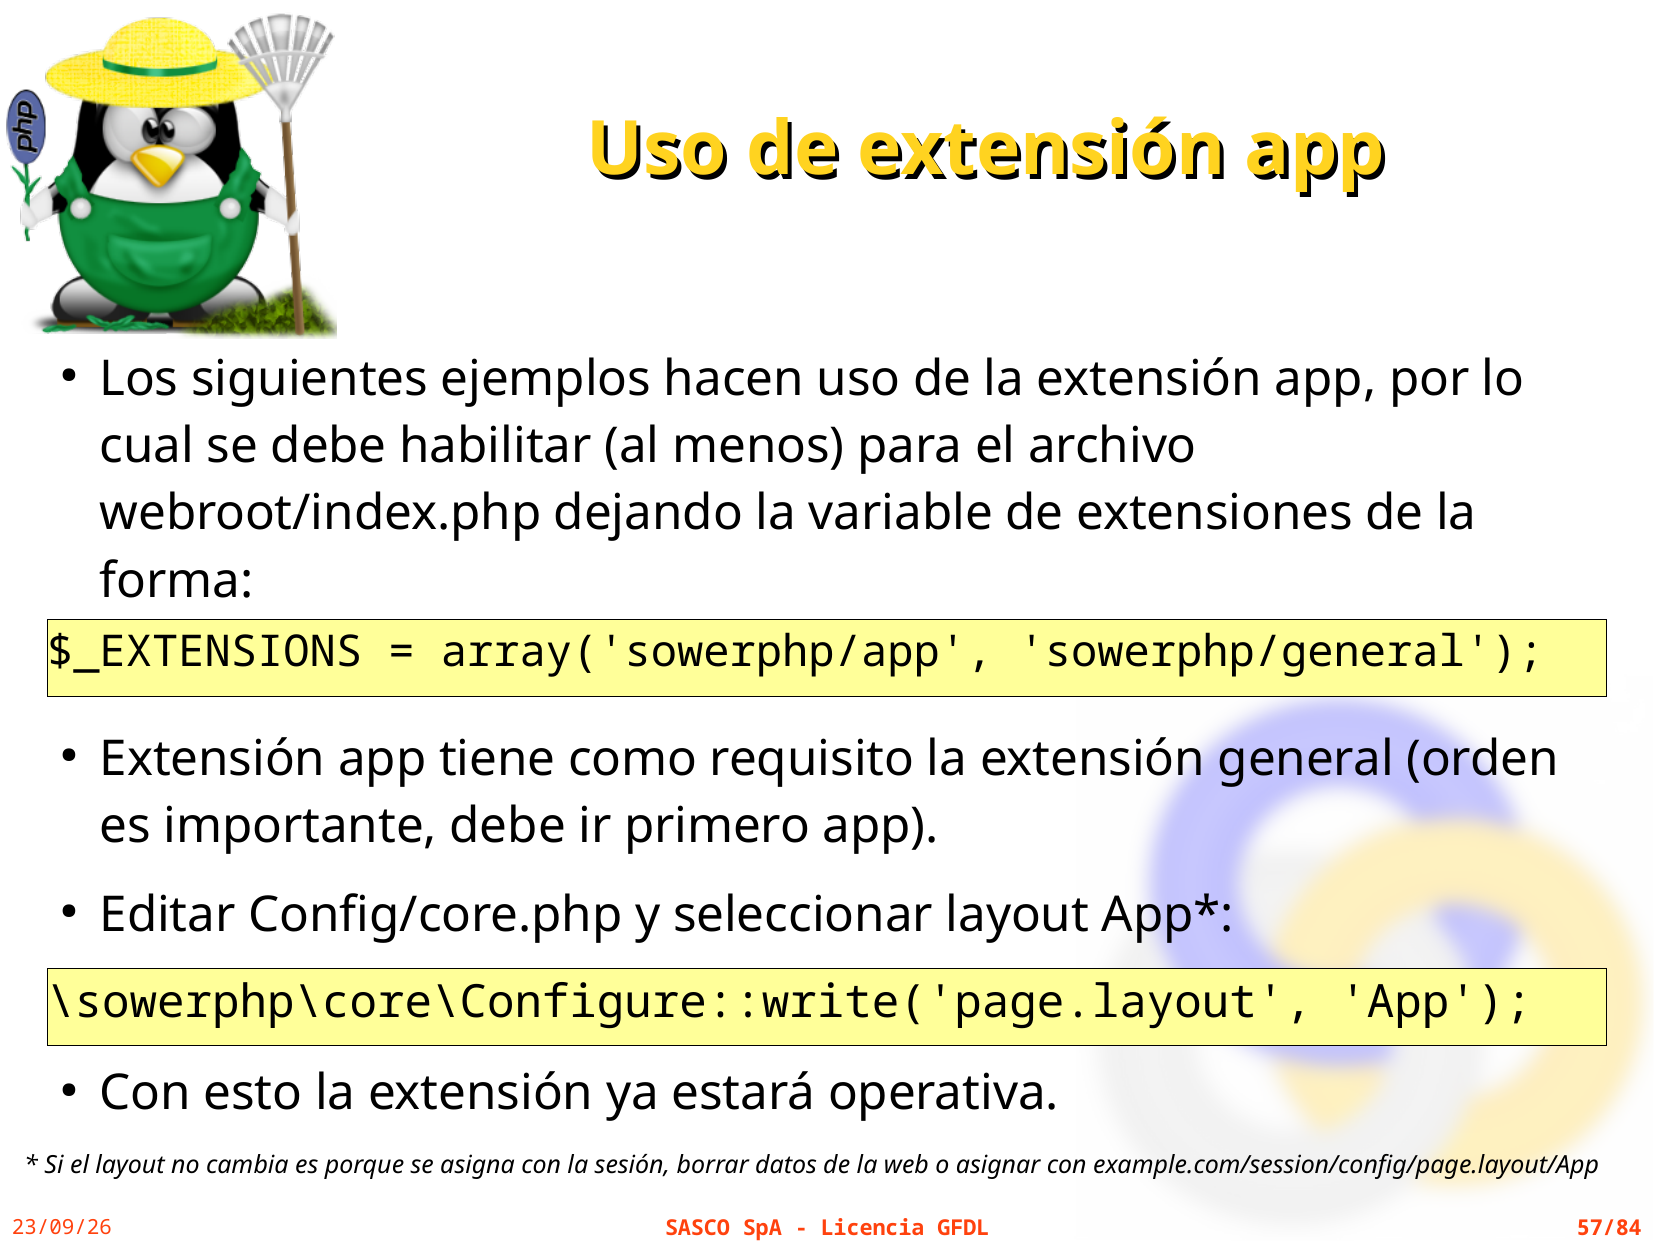

# Uso de extensión app
Los siguientes ejemplos hacen uso de la extensión app, por lo cual se debe habilitar (al menos) para el archivo webroot/index.php dejando la variable de extensiones de la forma:
Extensión app tiene como requisito la extensión general (orden es importante, debe ir primero app).
Editar Config/core.php y seleccionar layout App*:
Con esto la extensión ya estará operativa.
$_EXTENSIONS = array('sowerphp/app', 'sowerphp/general');
\sowerphp\core\Configure::write('page.layout', 'App');
* Si el layout no cambia es porque se asigna con la sesión, borrar datos de la web o asignar con example.com/session/config/page.layout/App
SASCO SpA - Licencia GFDL
57